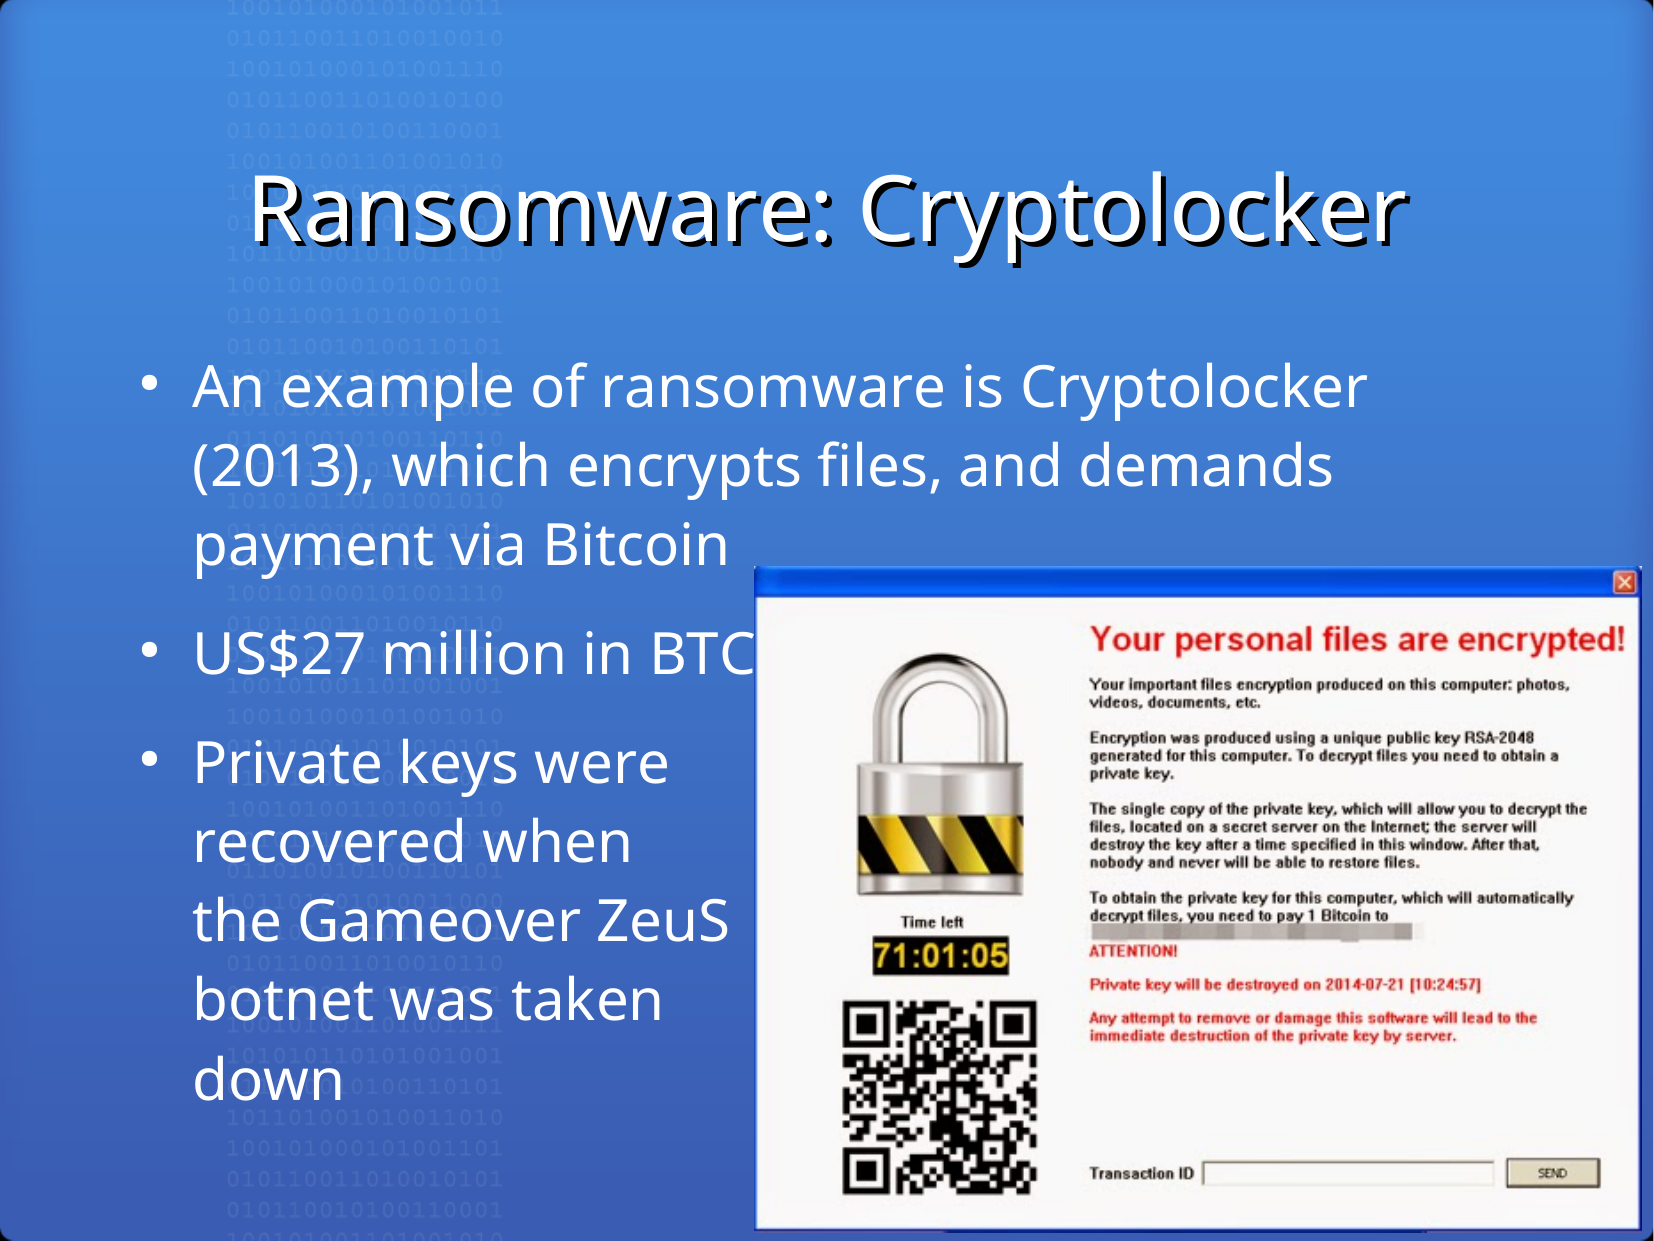

# Ransomware: Cryptolocker
An example of ransomware is Cryptolocker (2013), which encrypts files, and demands payment via Bitcoin
US$27 million in BTC
Private keys were
recovered when
the Gameover ZeuS
botnet was taken
down